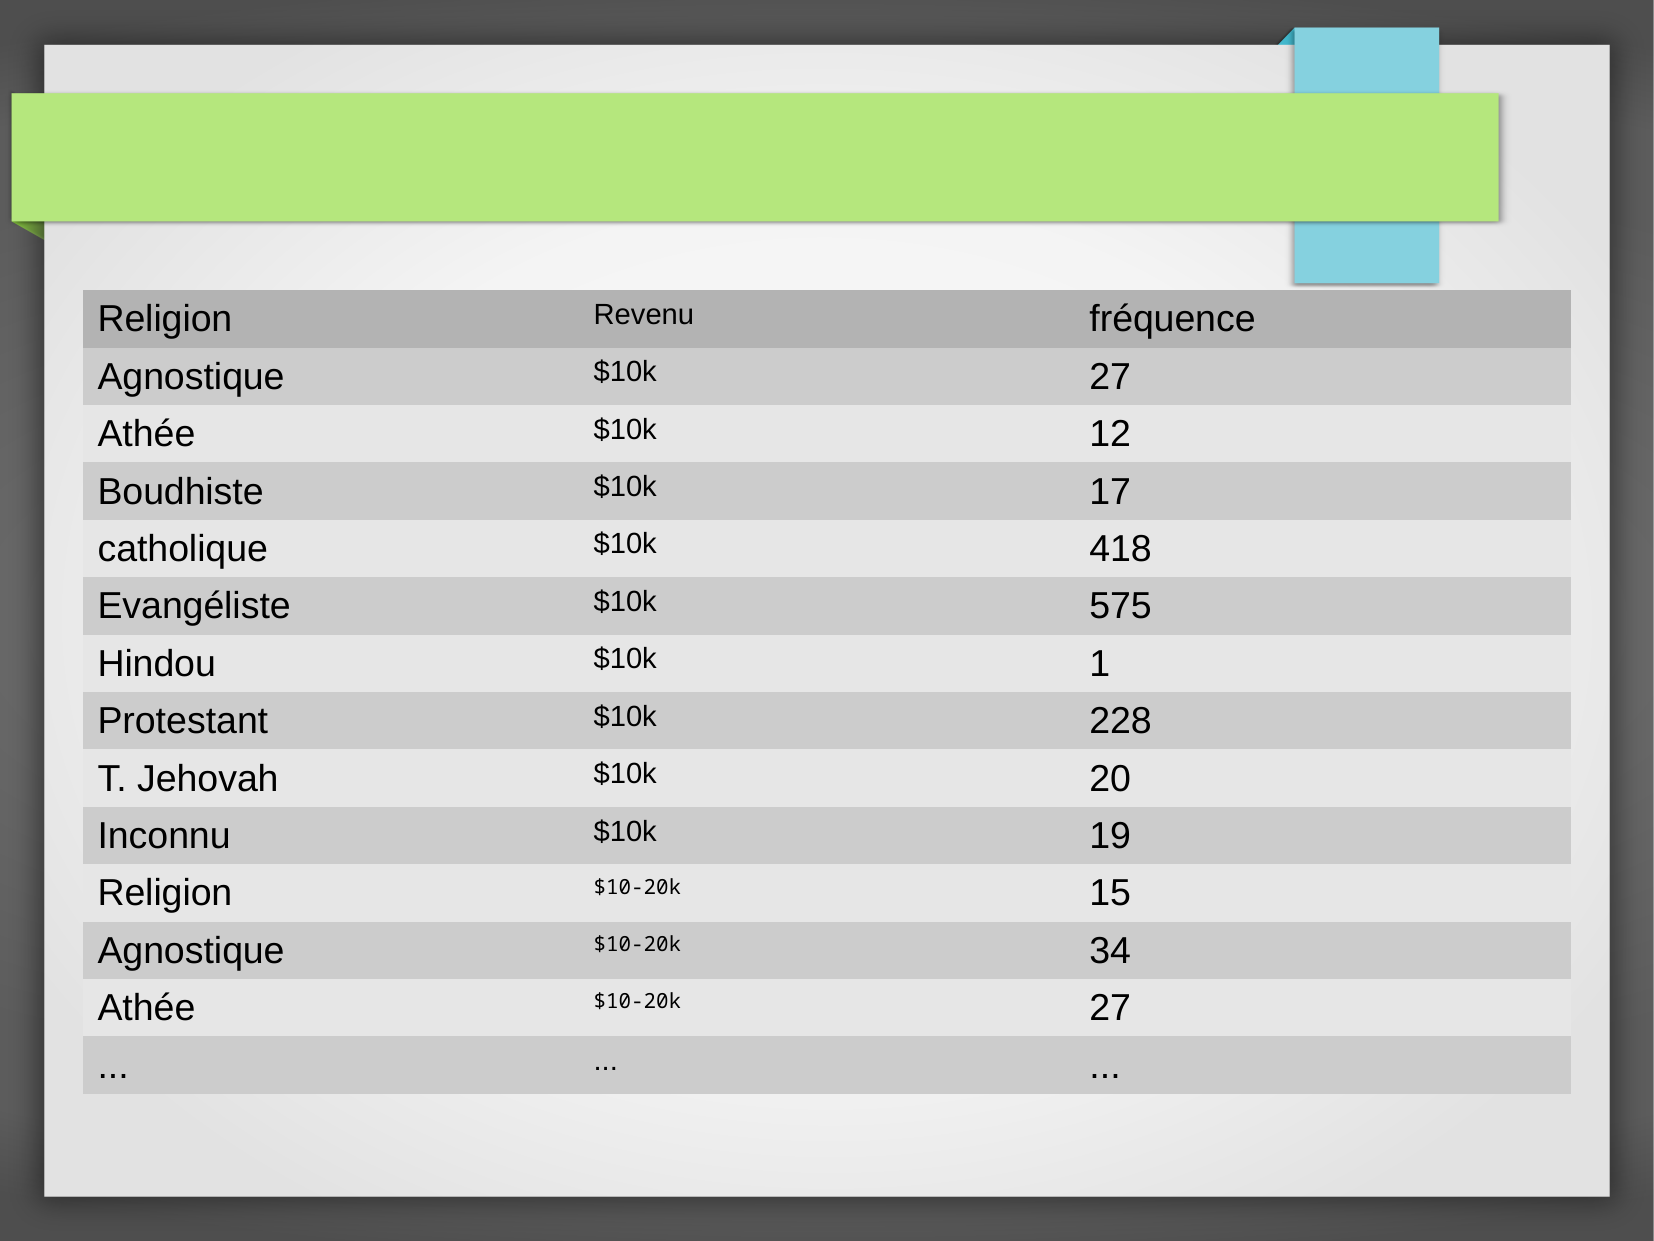

#
| Religion | Revenu | fréquence |
| --- | --- | --- |
| Agnostique | $10k | 27 |
| Athée | $10k | 12 |
| Boudhiste | $10k | 17 |
| catholique | $10k | 418 |
| Evangéliste | $10k | 575 |
| Hindou | $10k | 1 |
| Protestant | $10k | 228 |
| T. Jehovah | $10k | 20 |
| Inconnu | $10k | 19 |
| Religion | $10-20k | 15 |
| Agnostique | $10-20k | 34 |
| Athée | $10-20k | 27 |
| ... | ... | ... |